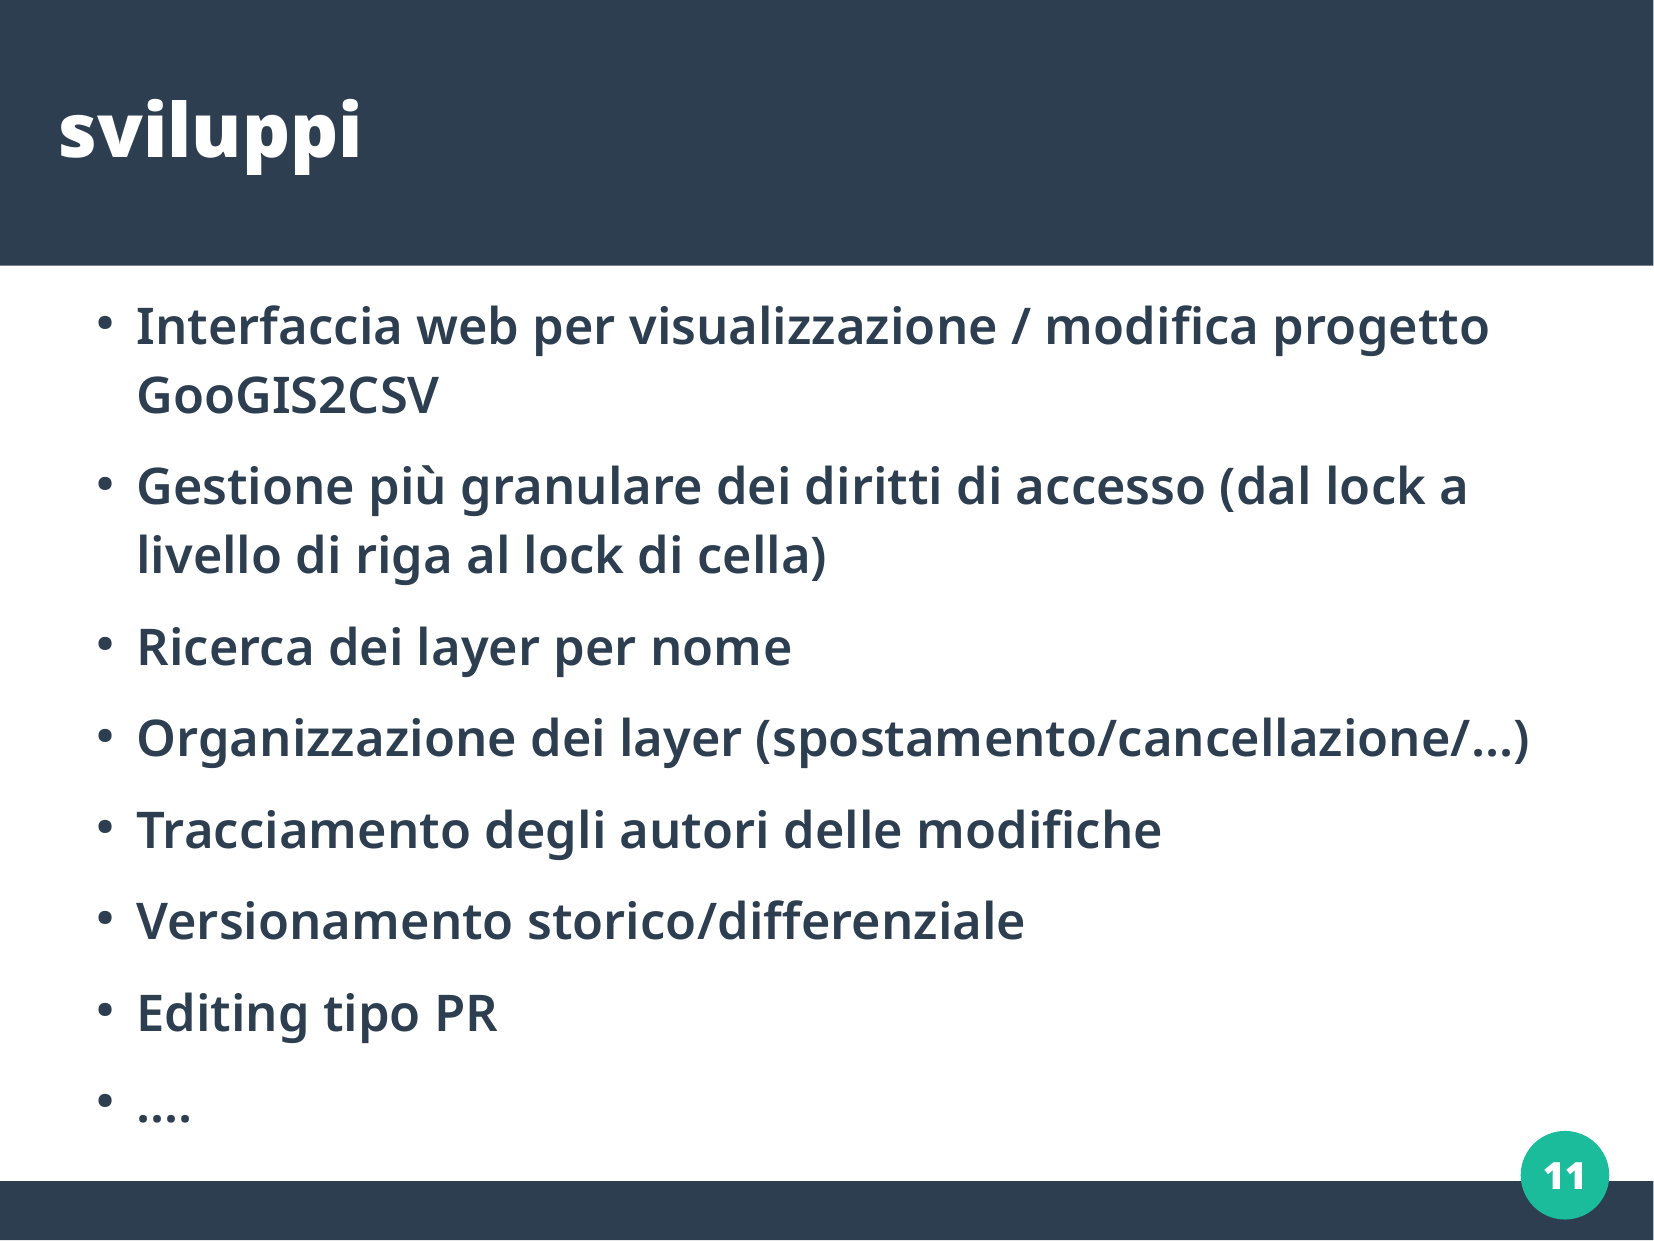

# sviluppi
Interfaccia web per visualizzazione / modifica progetto GooGIS2CSV
Gestione più granulare dei diritti di accesso (dal lock a livello di riga al lock di cella)
Ricerca dei layer per nome
Organizzazione dei layer (spostamento/cancellazione/...)
Tracciamento degli autori delle modifiche
Versionamento storico/differenziale
Editing tipo PR
….